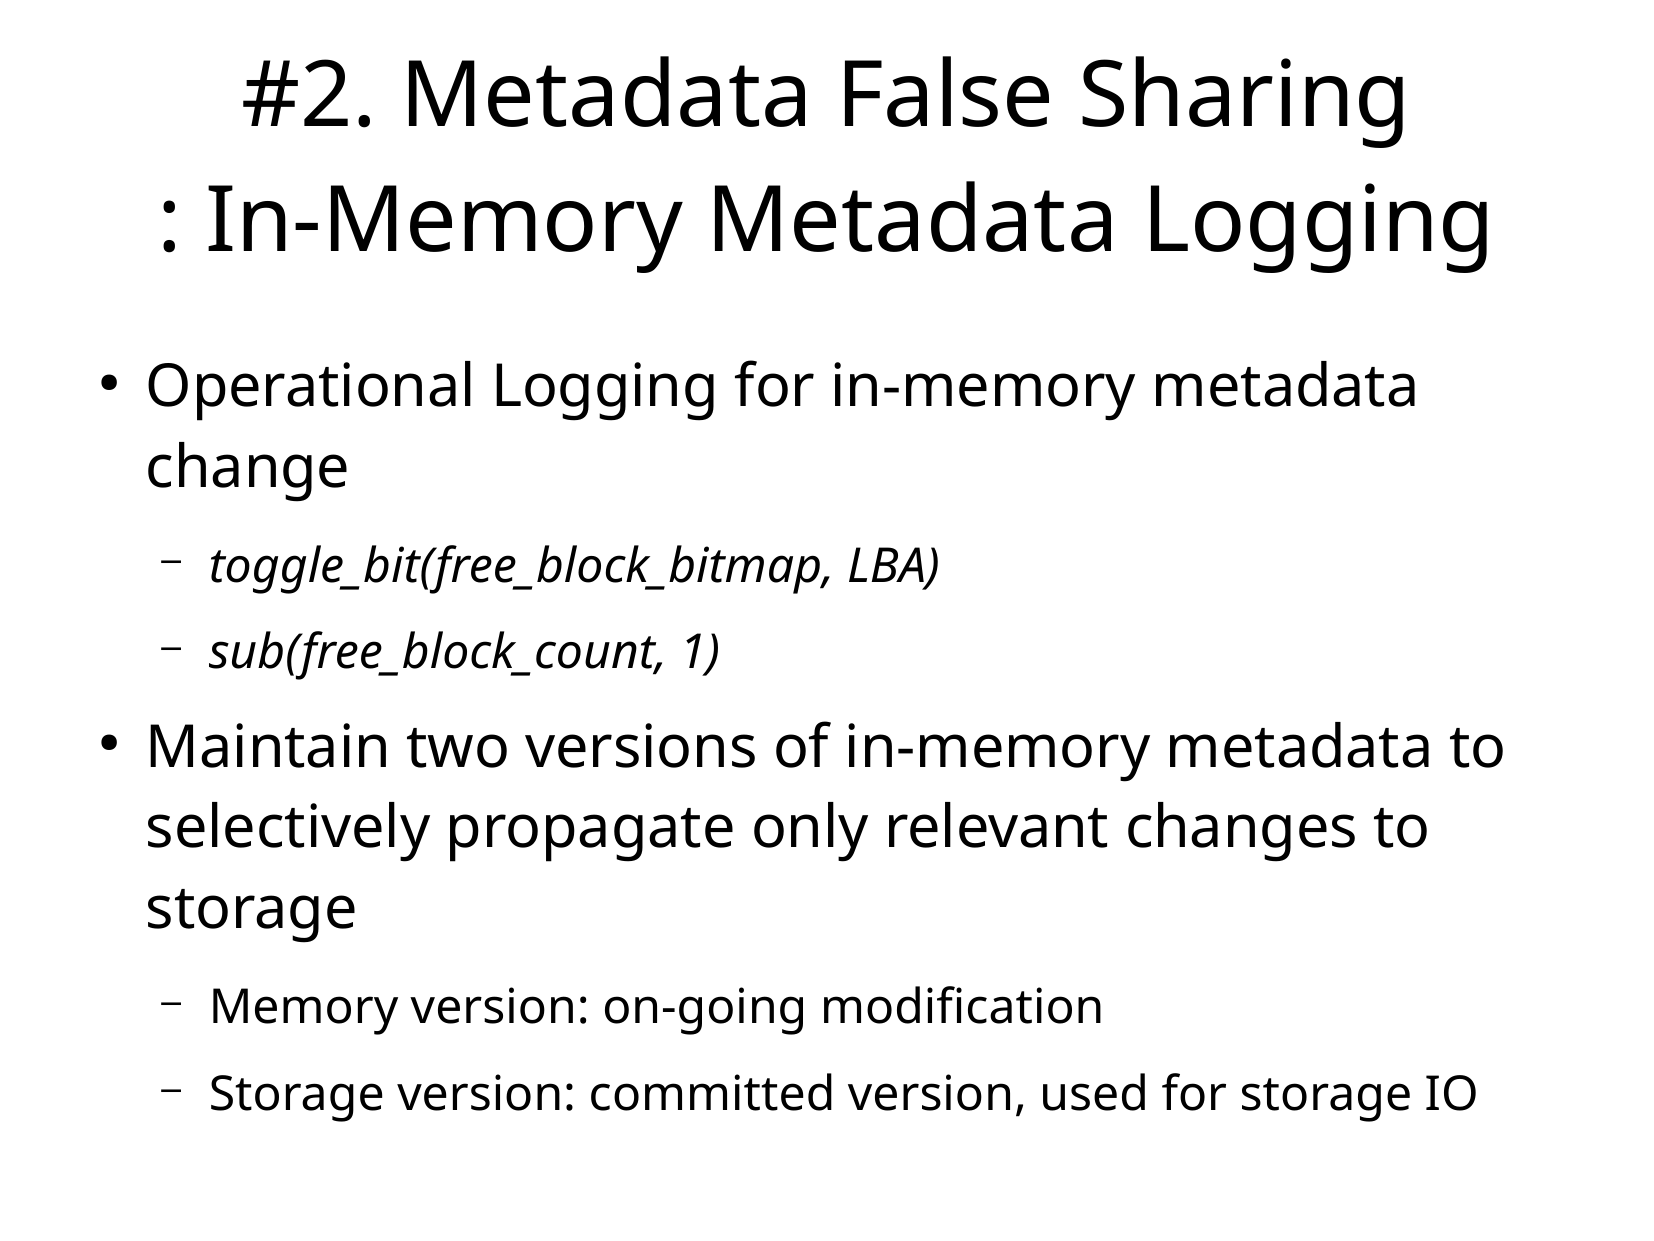

# #2. Metadata False Sharing : In-Memory Metadata Logging
Operational Logging for in-memory metadata change
toggle_bit(free_block_bitmap, LBA)
sub(free_block_count, 1)
Maintain two versions of in-memory metadata to selectively propagate only relevant changes to storage
Memory version: on-going modification
Storage version: committed version, used for storage IO